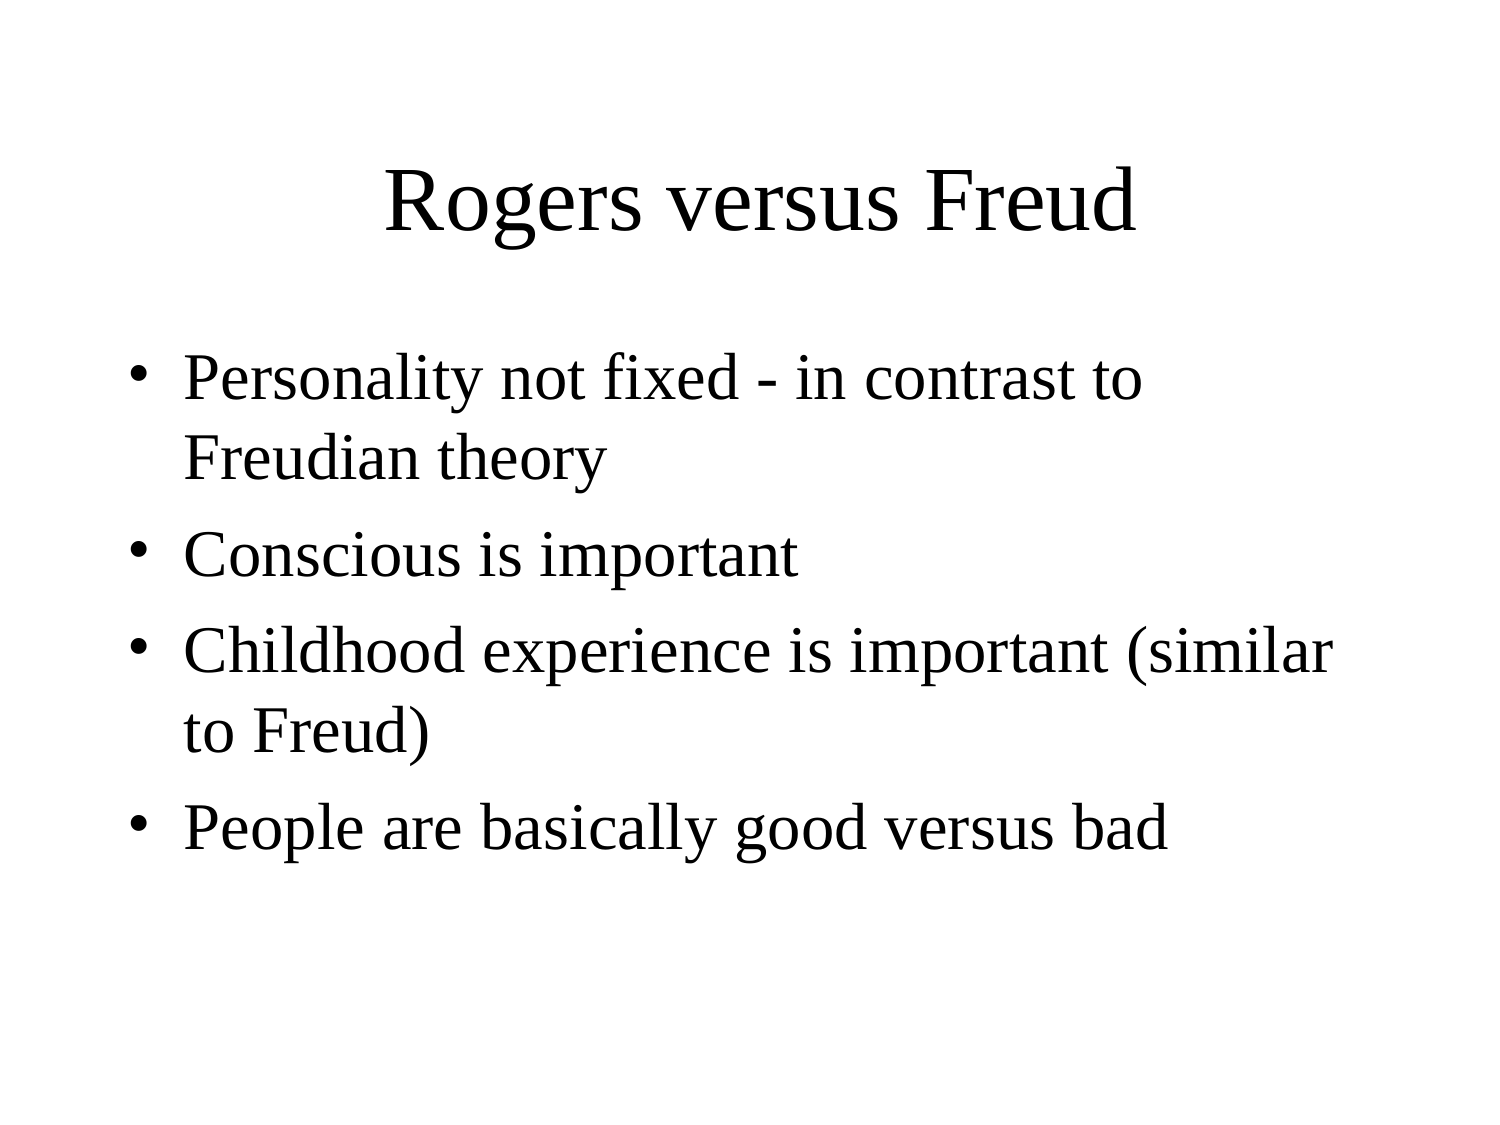

# Rogers versus Freud
Personality not fixed - in contrast to Freudian theory
Conscious is important
Childhood experience is important (similar to Freud)
People are basically good versus bad